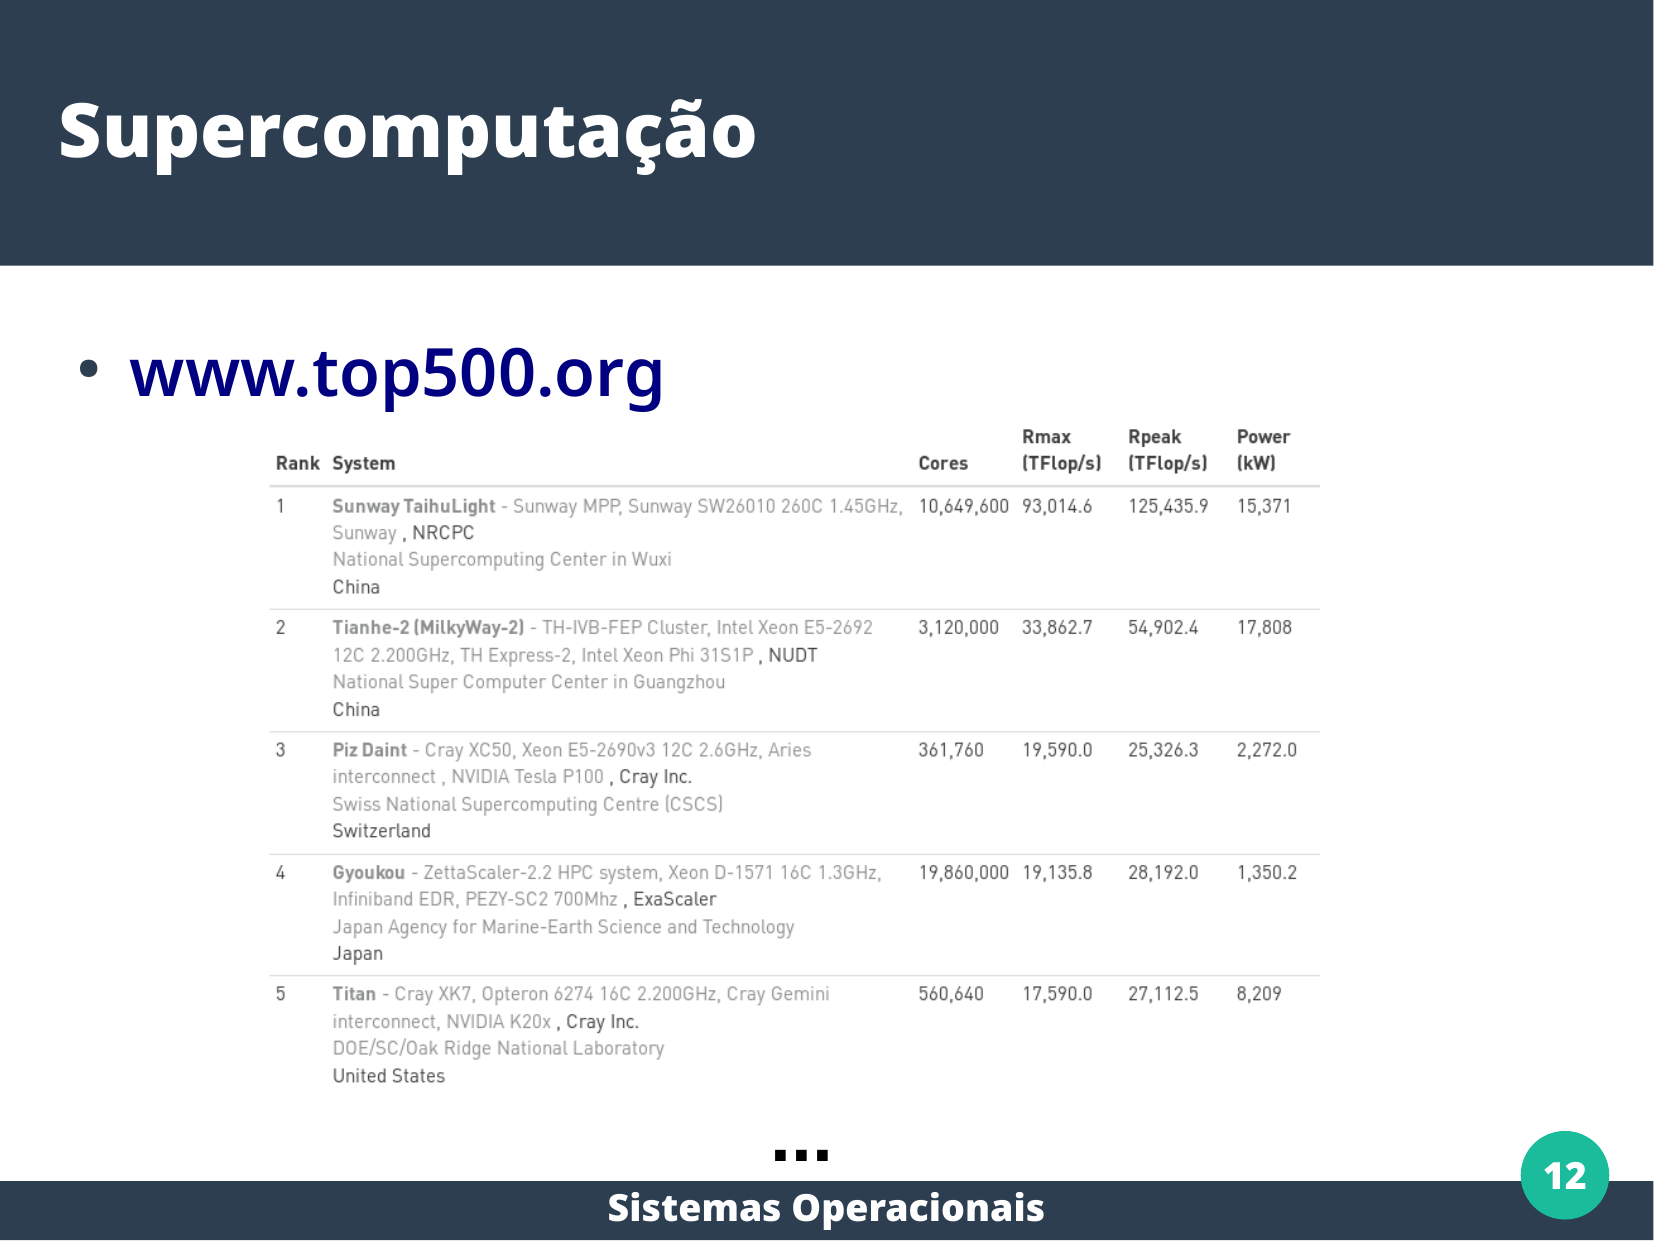

# Supercomputação
www.top500.org
...
12
Sistemas Operacionais